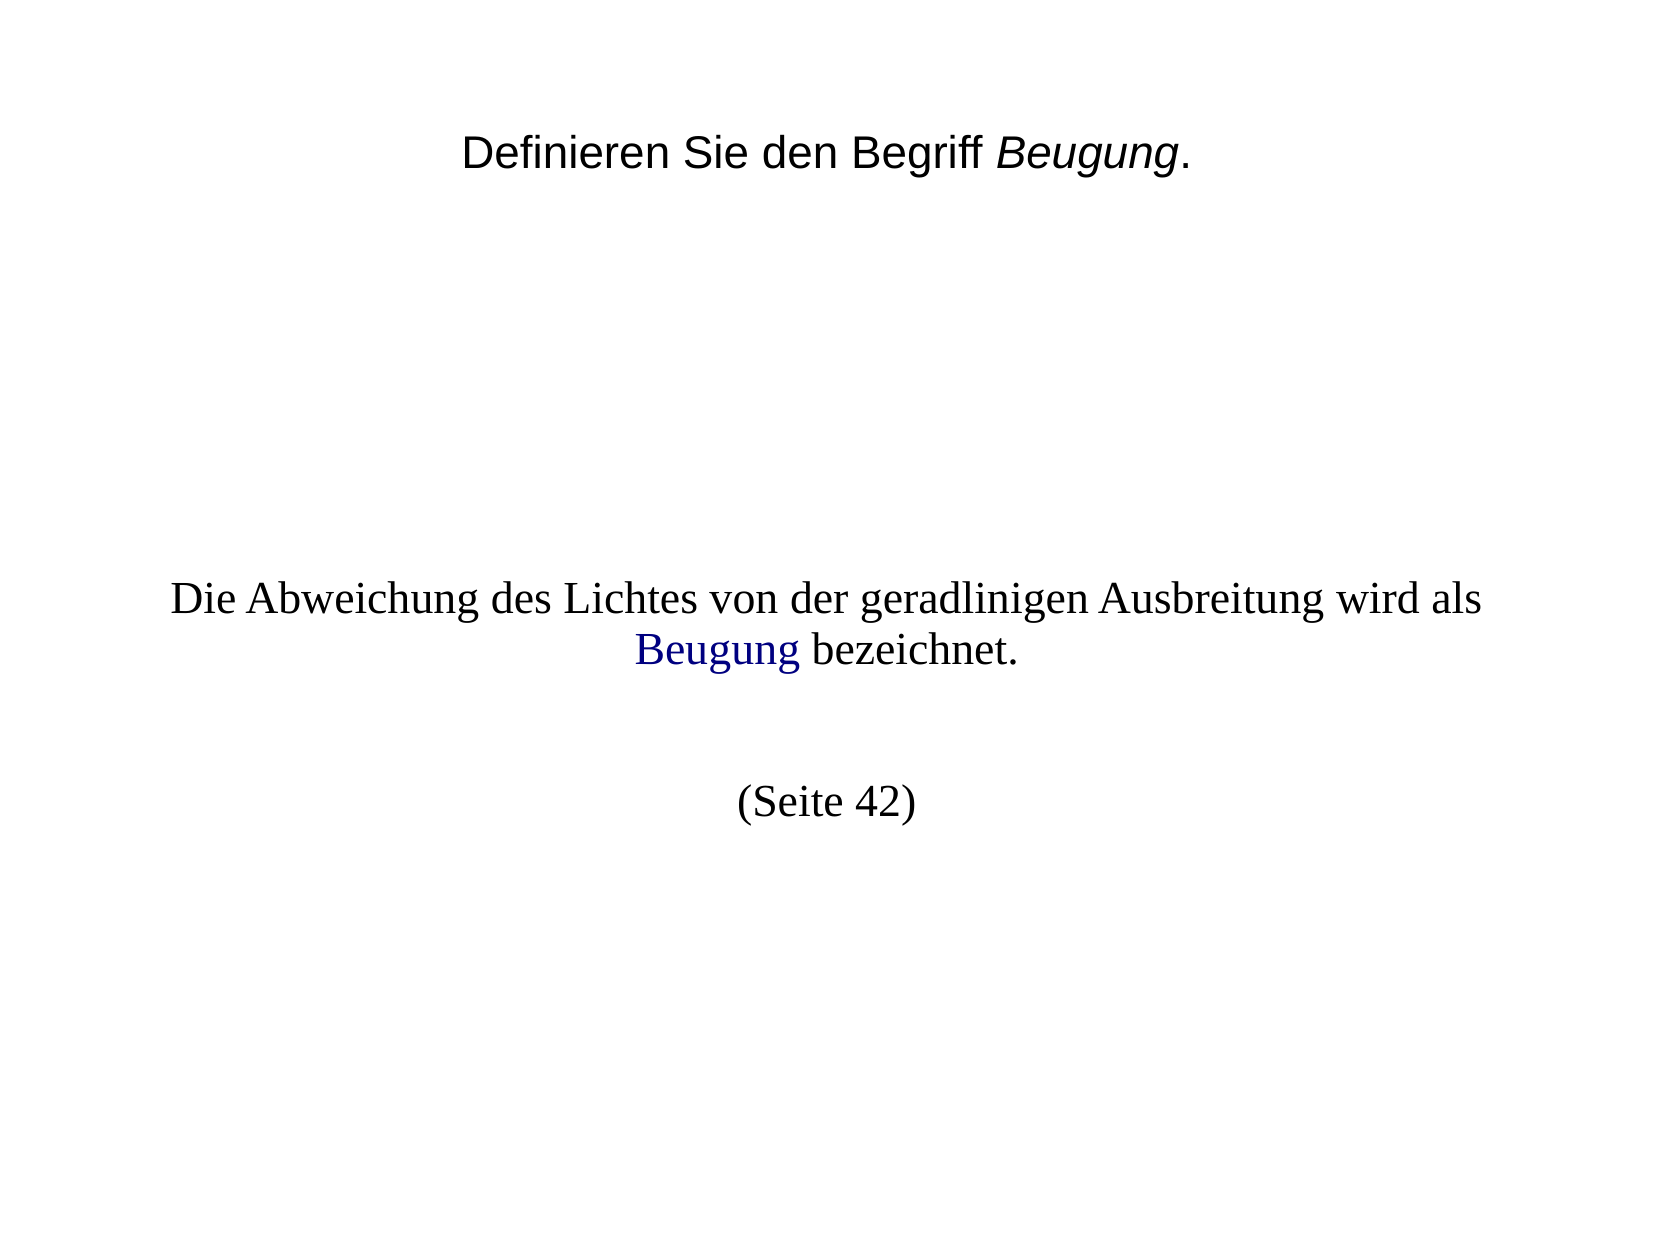

# Definieren Sie den Begriff Beugung.
Die Abweichung des Lichtes von der geradlinigen Ausbreitung wird als Beugung bezeichnet.
(Seite 42)